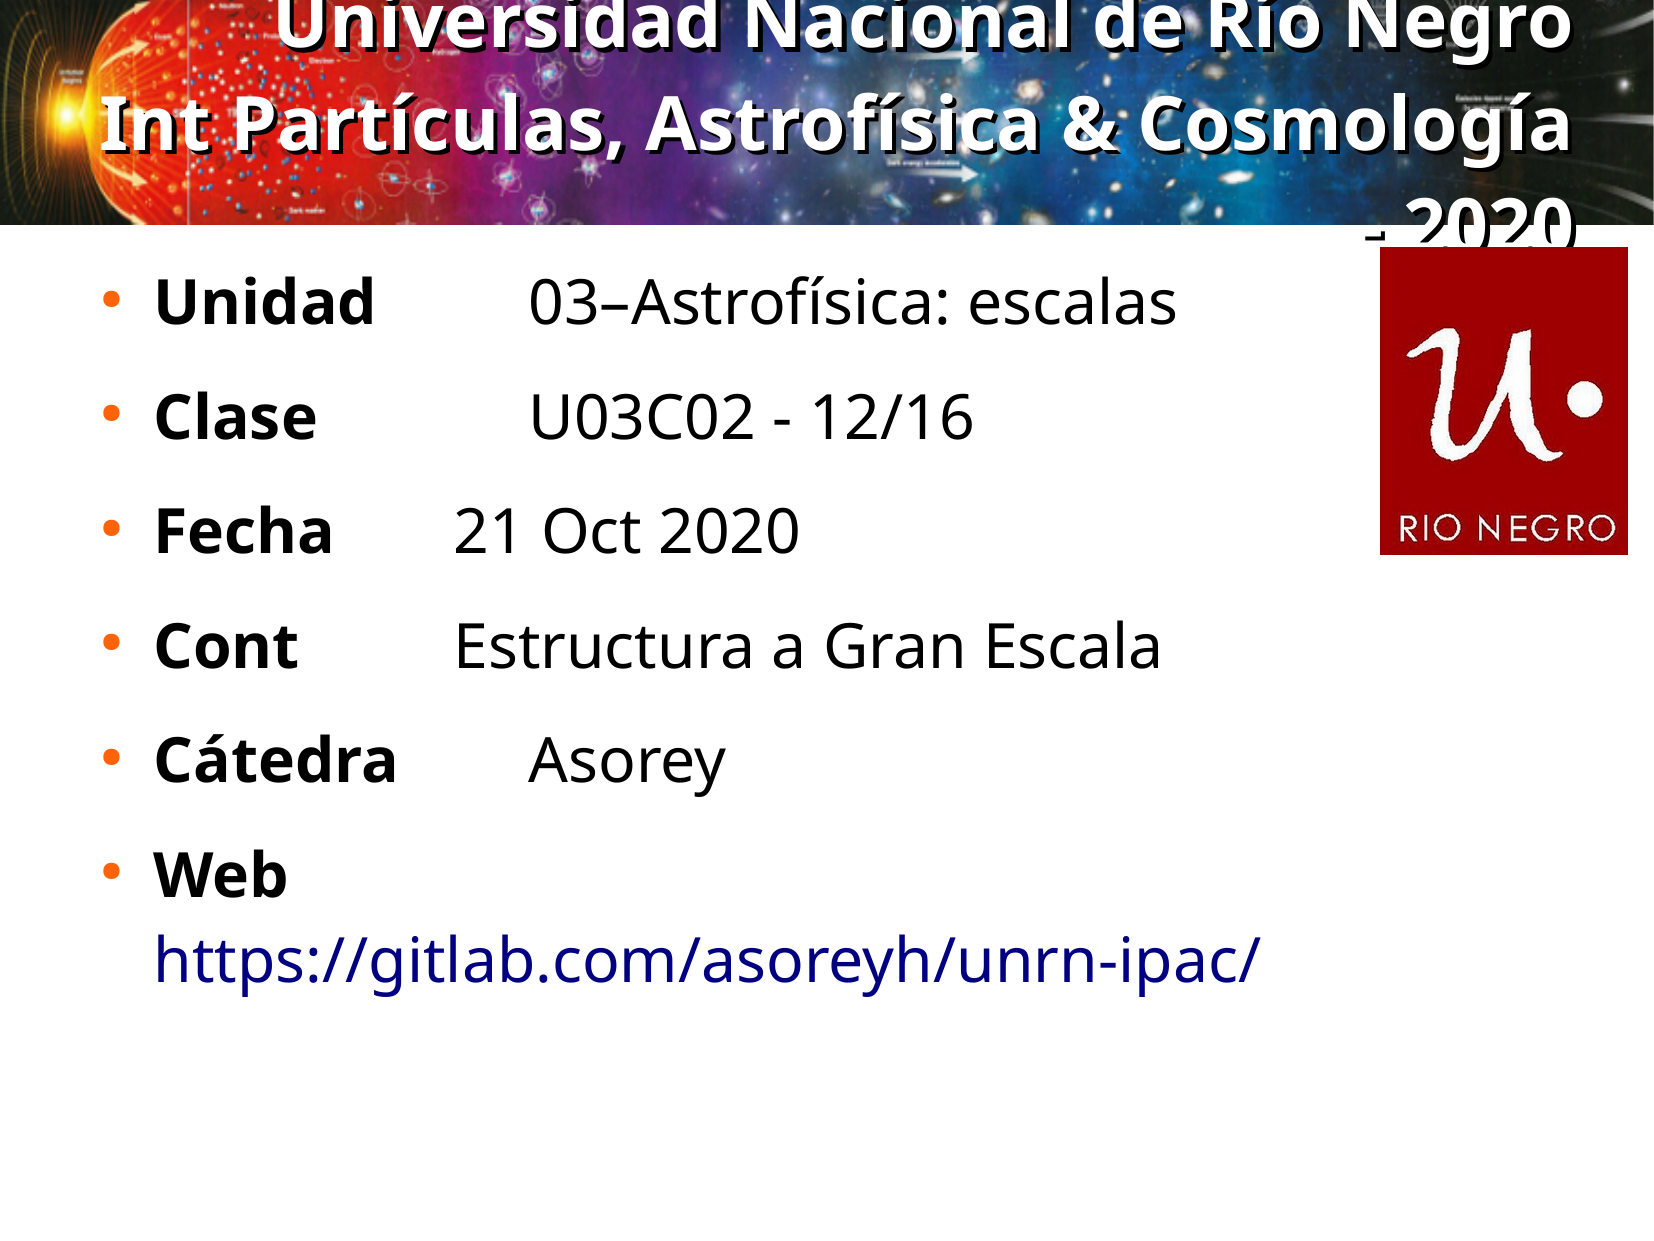

# Universidad Nacional de Río Negro Int Partículas, Astrofísica & Cosmología - 2020
Unidad 		03–Astrofísica: escalas
Clase			U03C02 - 12/16
Fecha		21 Oct 2020
Cont			Estructura a Gran Escala
Cátedra		Asorey
Web 			https://gitlab.com/asoreyh/unrn-ipac/